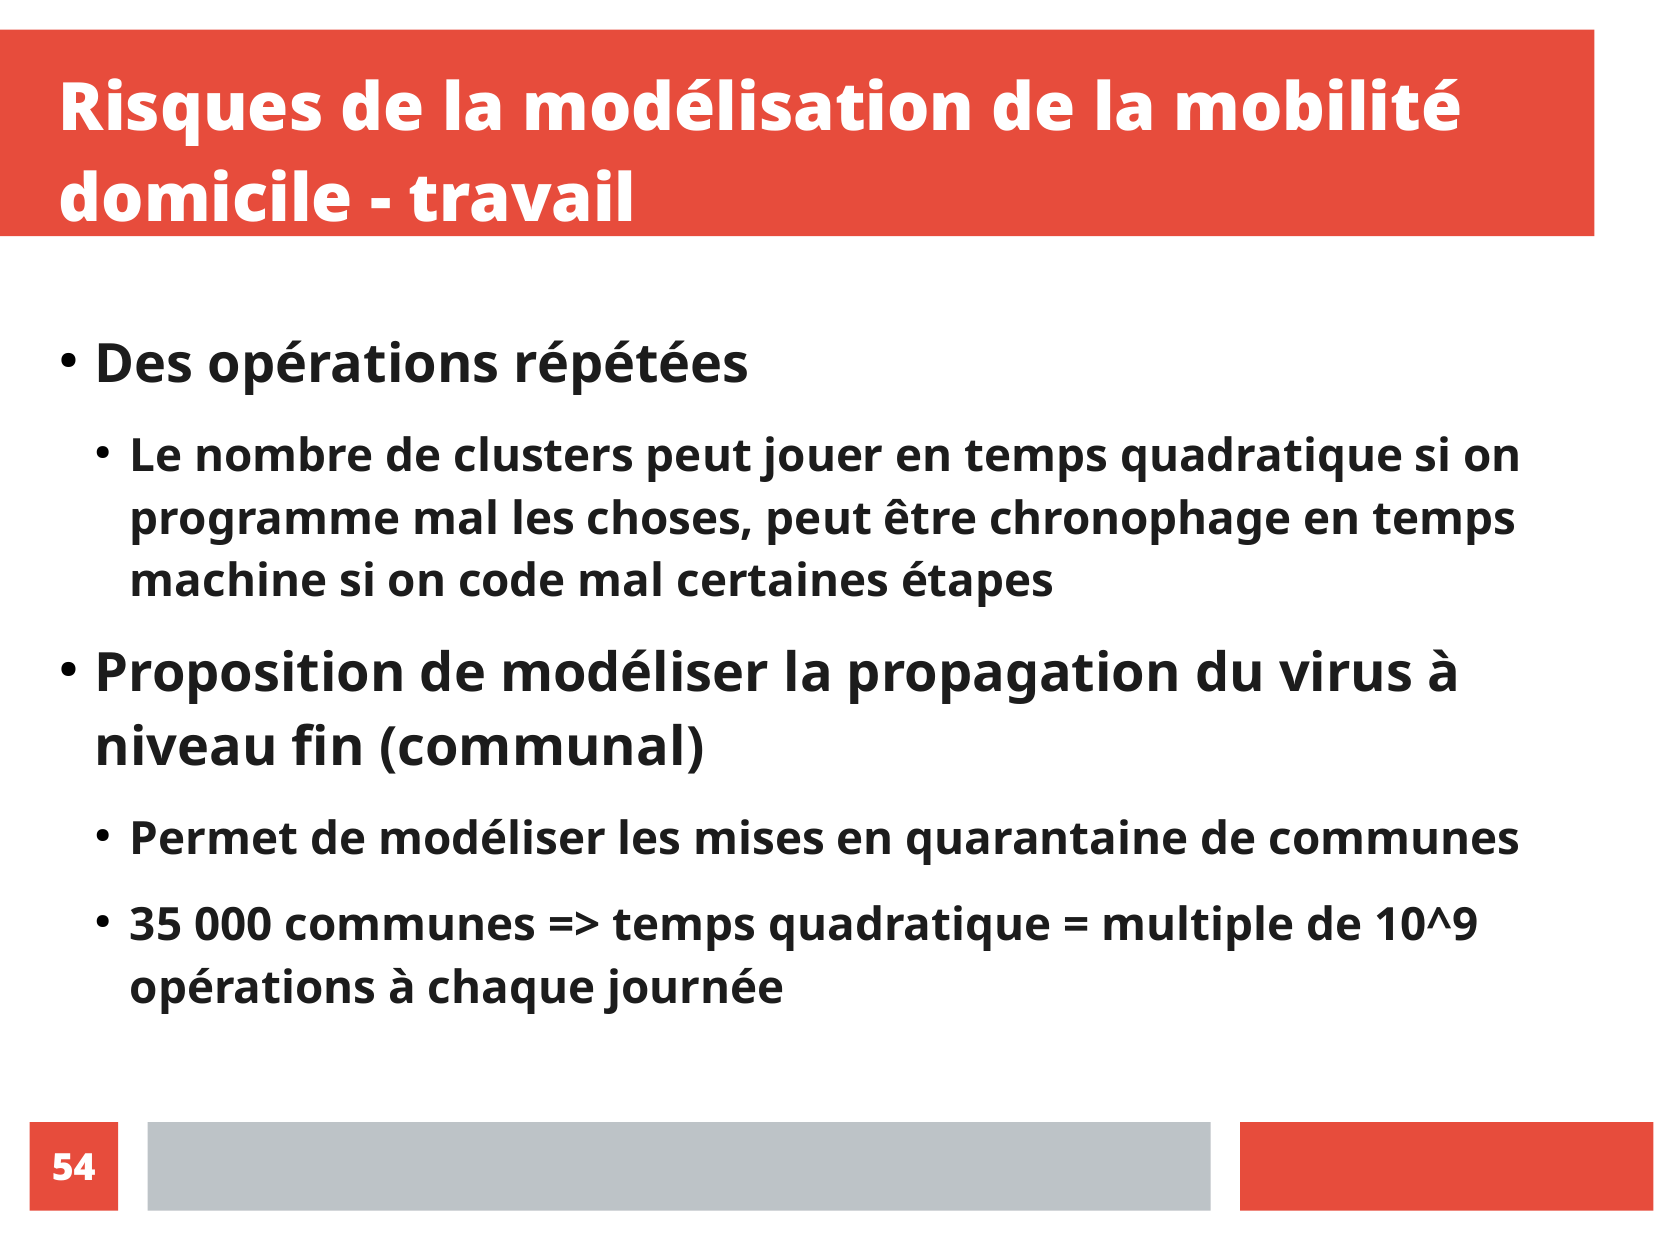

# Risques de la modélisation de la mobilité domicile - travail
Des opérations répétées
Le nombre de clusters peut jouer en temps quadratique si on programme mal les choses, peut être chronophage en temps machine si on code mal certaines étapes
Proposition de modéliser la propagation du virus à niveau fin (communal)
Permet de modéliser les mises en quarantaine de communes
35 000 communes => temps quadratique = multiple de 10^9 opérations à chaque journée
54